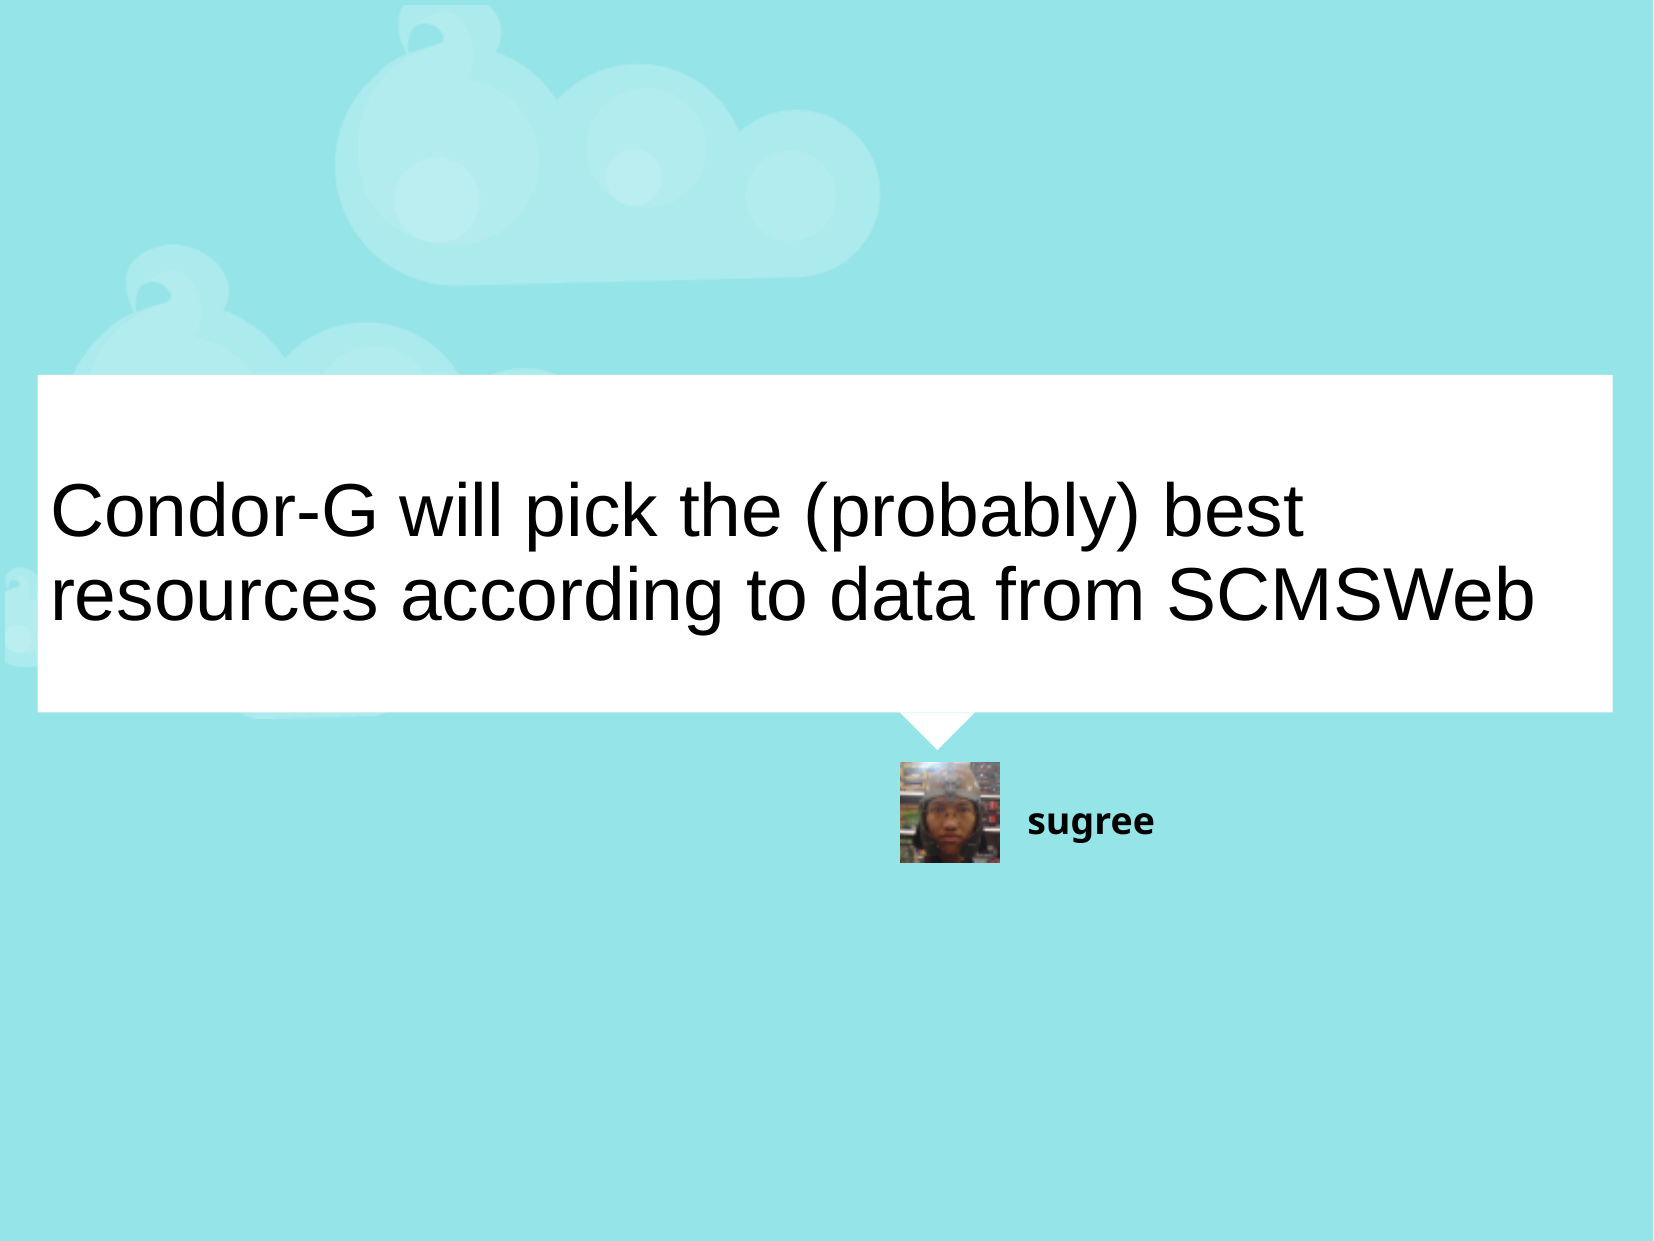

# Condor-G will pick the (probably) best resources according to data from SCMSWeb